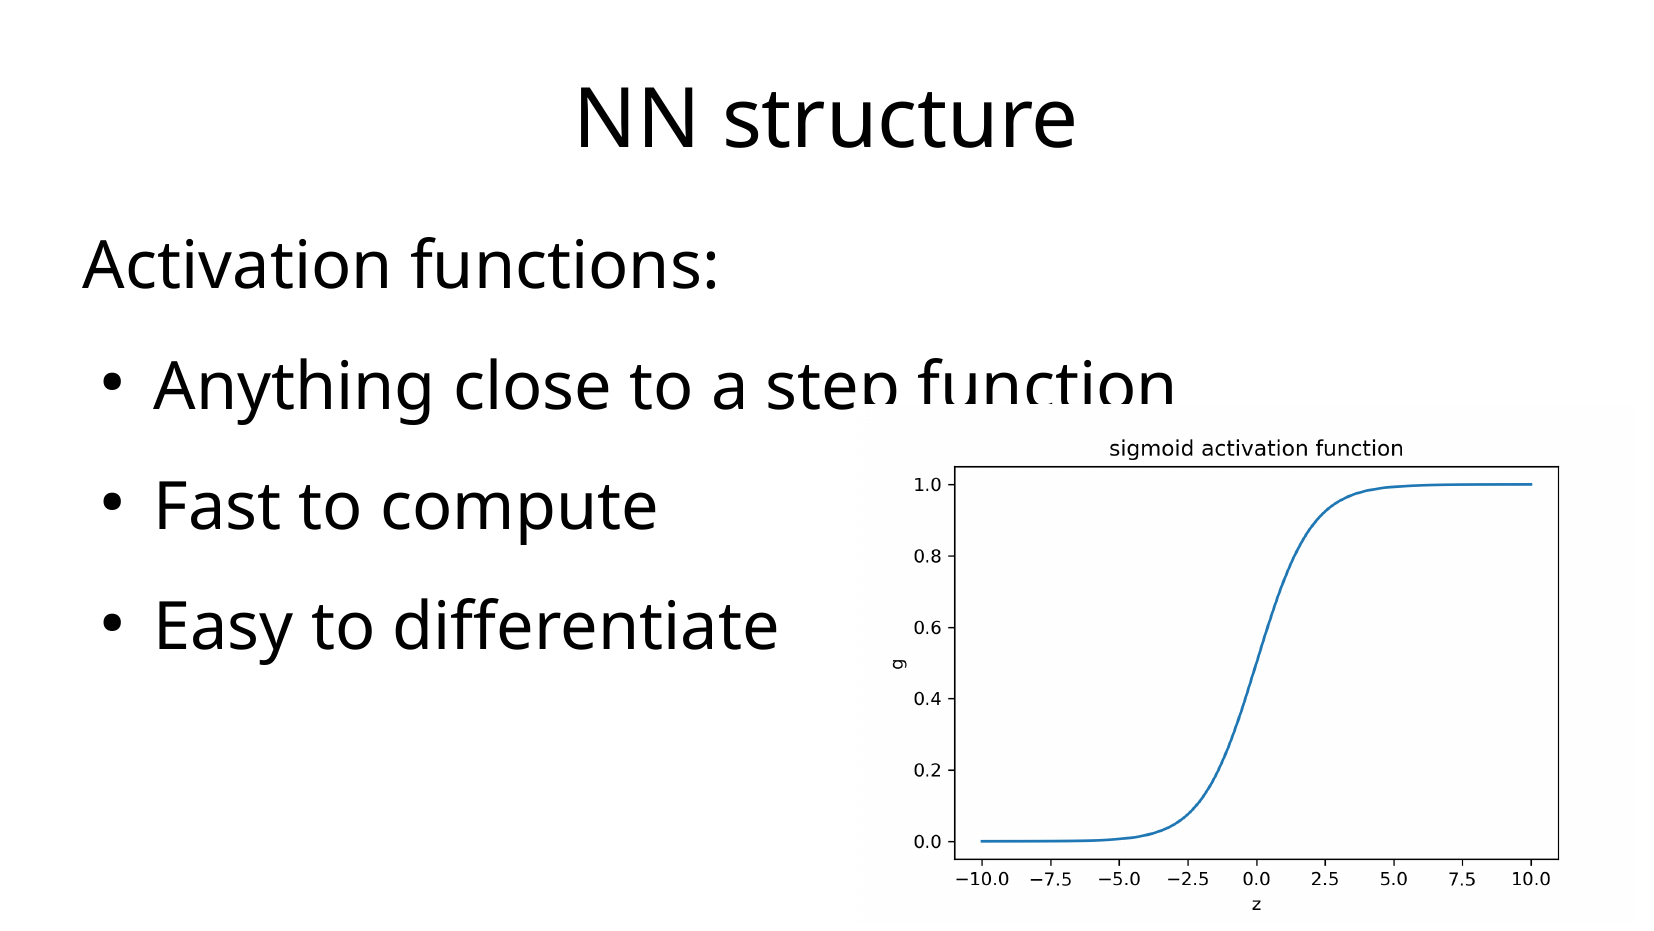

# NN structure
Activation functions:
Anything close to a step function
Fast to compute
Easy to differentiate